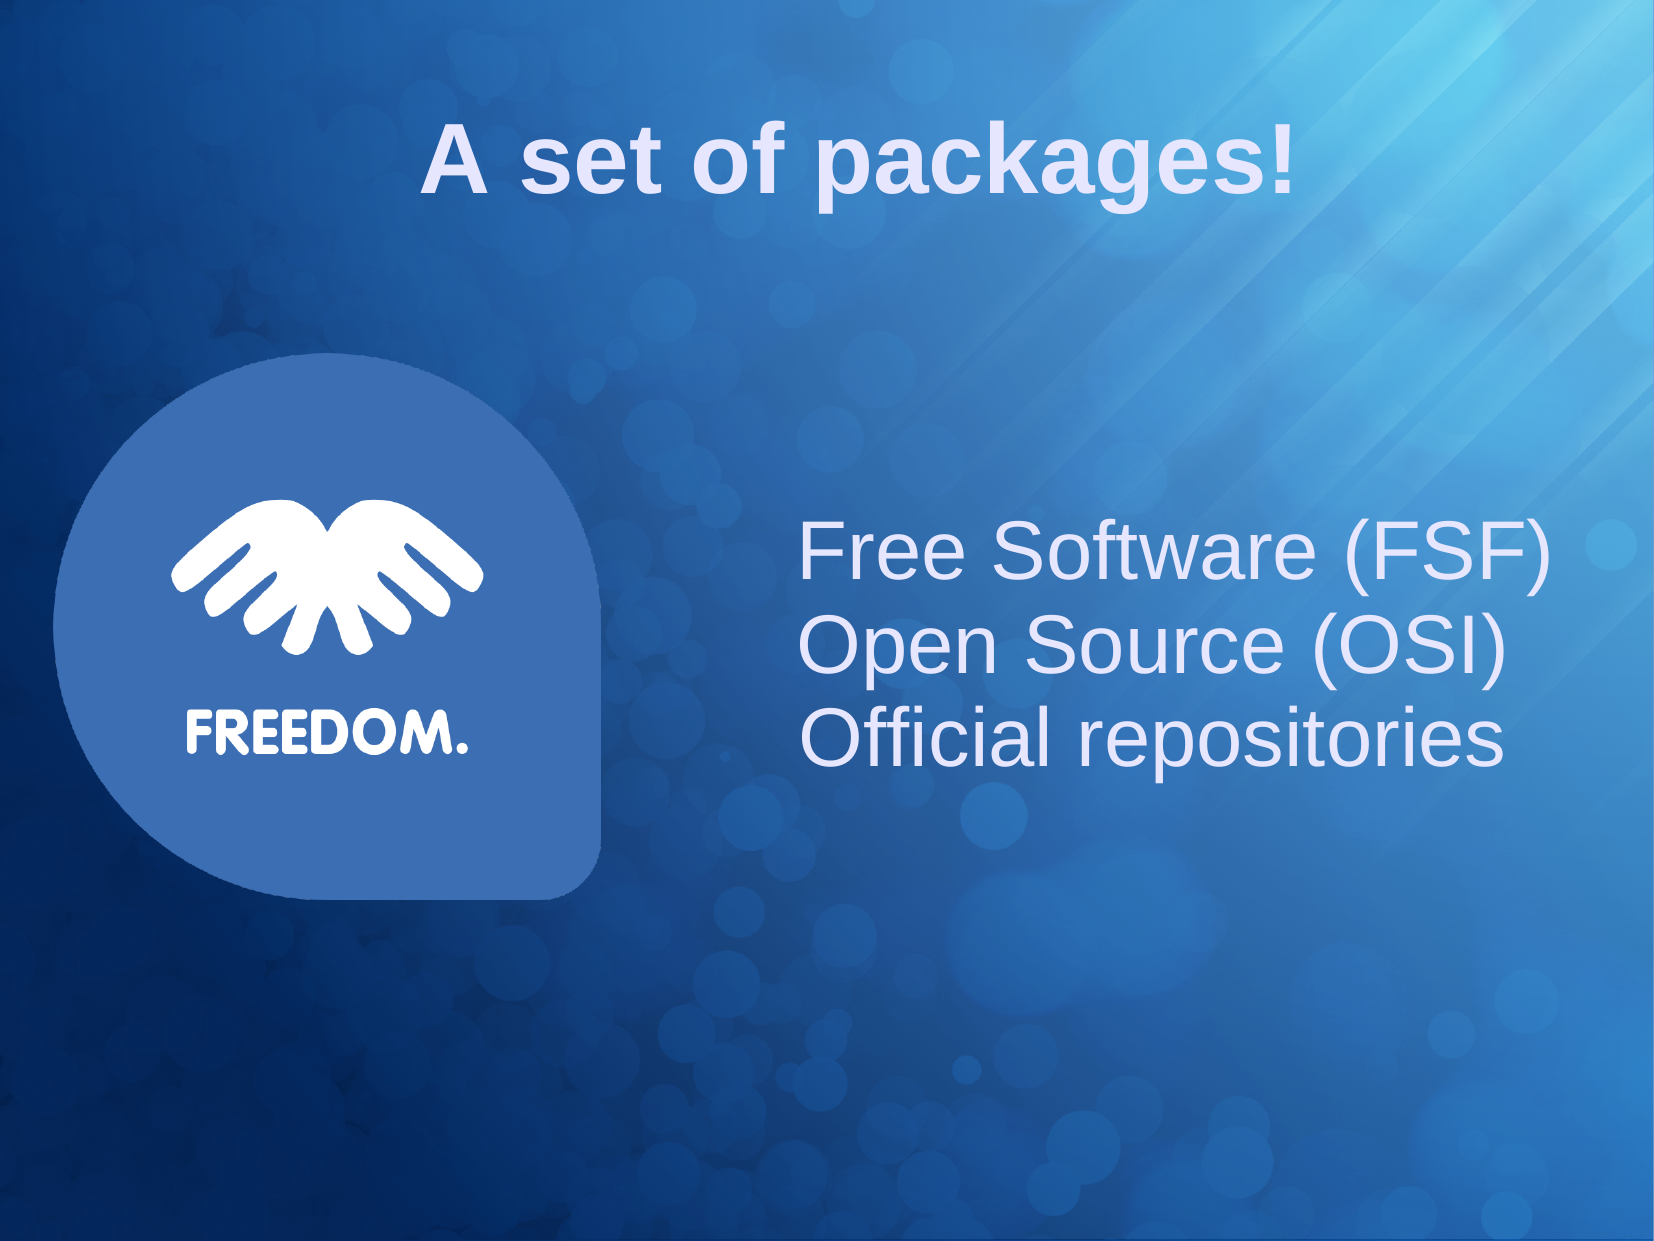

A set of packages!
 Free Software (FSF)
Open Source (OSI)
Official repositories